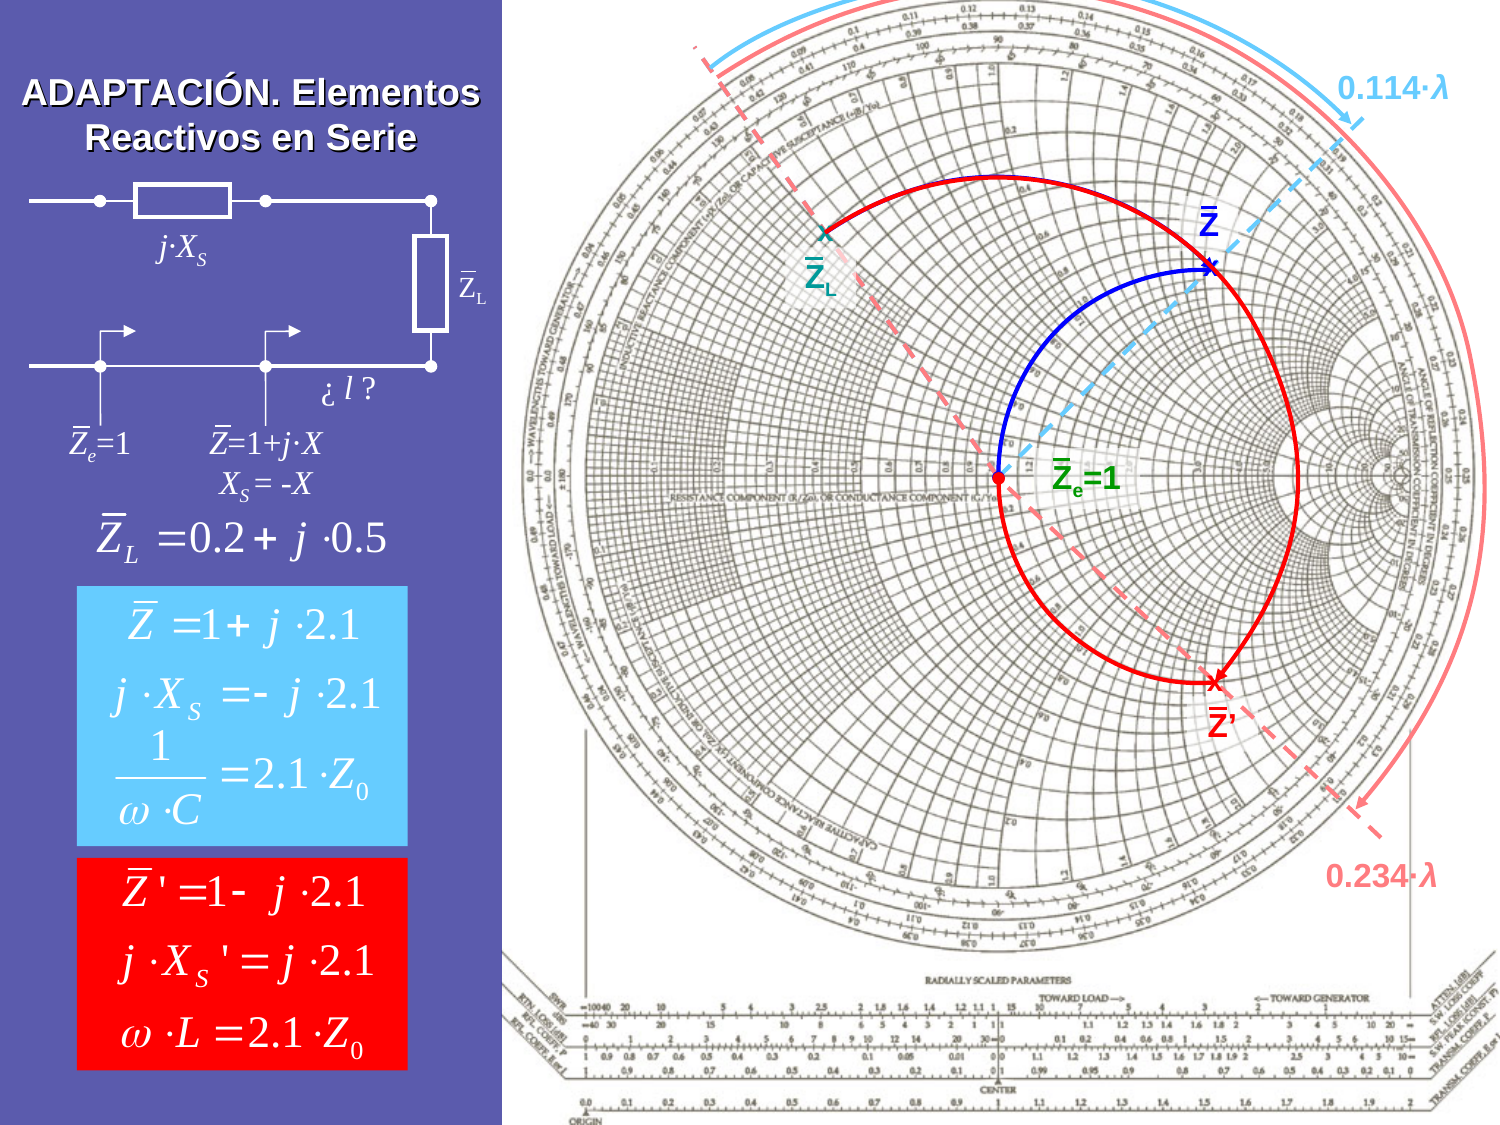

ADAPTACIÓN. Elementos Reactivos en Serie
0.114·λ
ZL
Z
x
j∙XS
x
ZL
¿ l ?
Ze=1
Z=1+j·X
XS = -X
Ze=1
x
Z’
0.234·λ